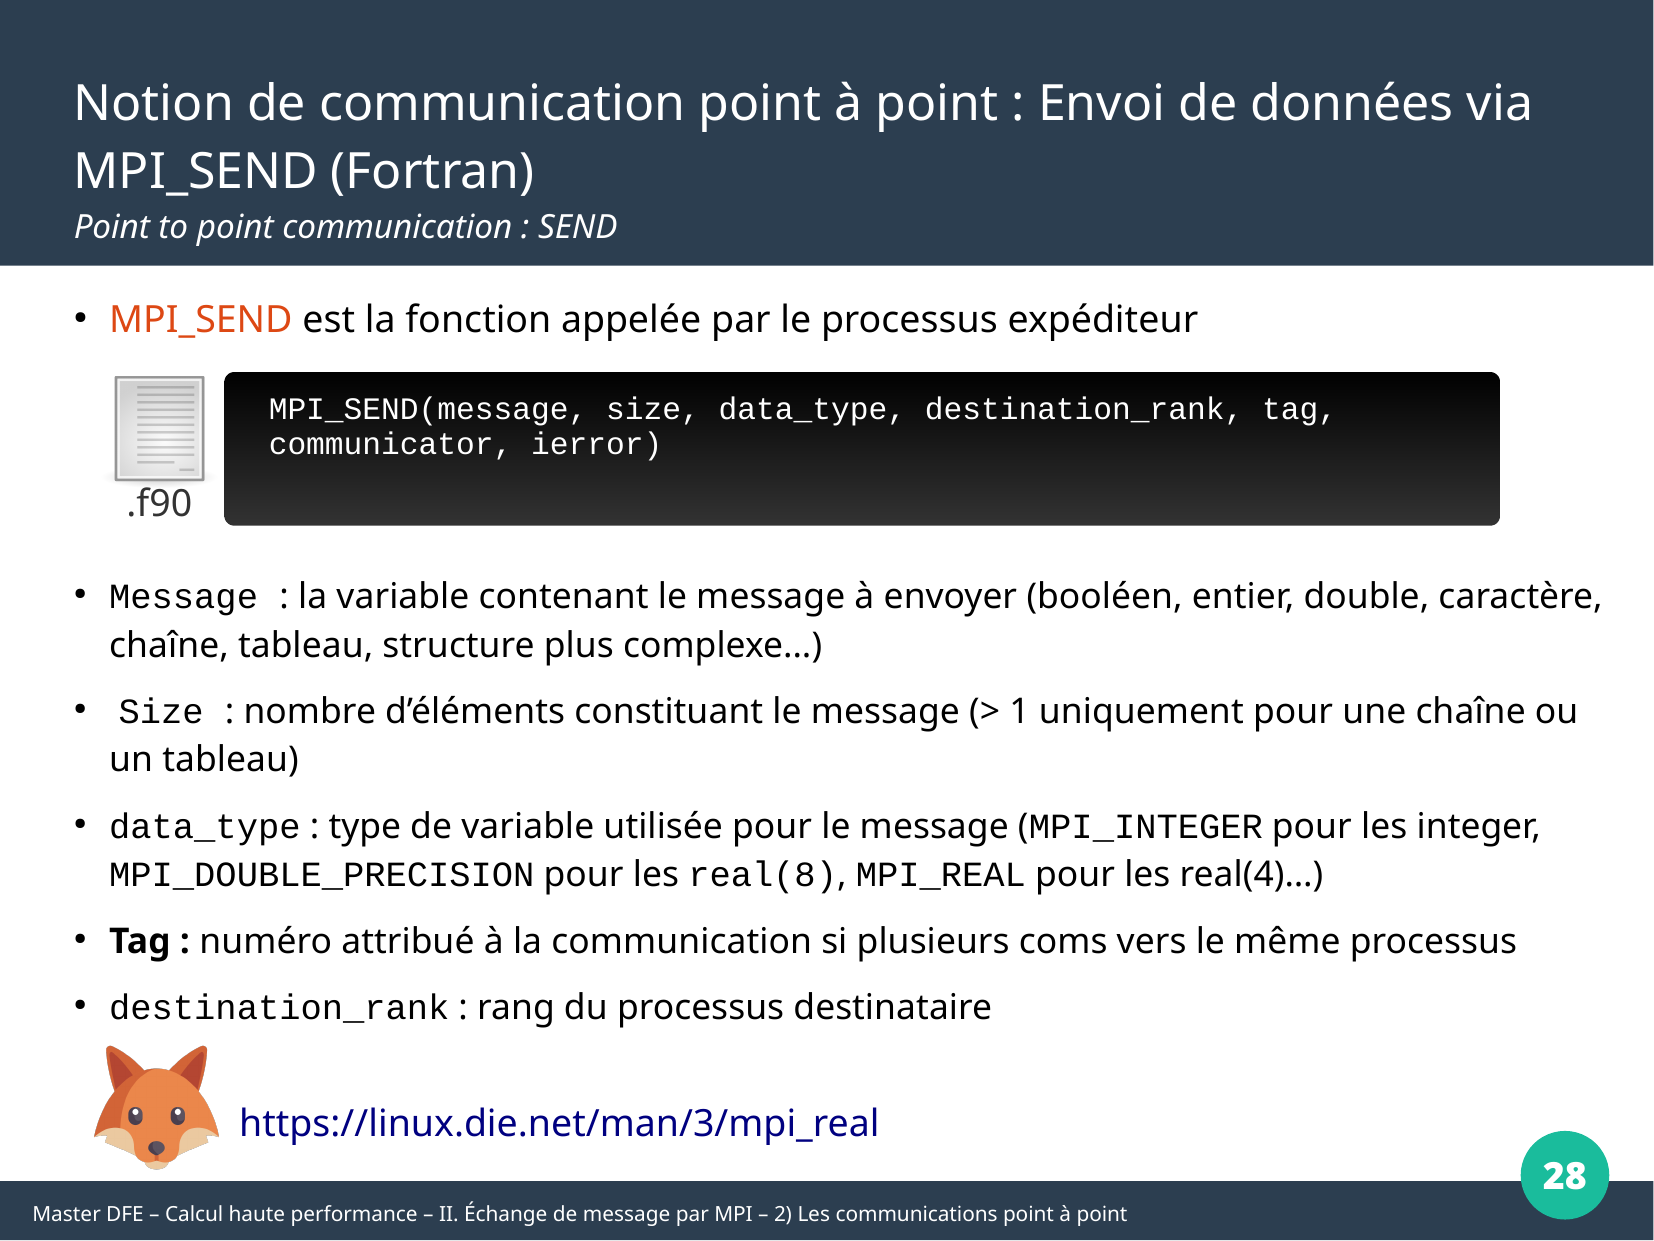

Notion de communication point à point : Envoi de données via MPI_SEND (Fortran)
Point to point communication : SEND
MPI_SEND est la fonction appelée par le processus expéditeur
MPI_SEND(message, size, data_type, destination_rank, tag, communicator, ierror)
.f90
Message : la variable contenant le message à envoyer (booléen, entier, double, caractère, chaîne, tableau, structure plus complexe...)
 Size : nombre d’éléments constituant le message (> 1 uniquement pour une chaîne ou un tableau)
data_type : type de variable utilisée pour le message (MPI_INTEGER pour les integer, MPI_DOUBLE_PRECISION pour les real(8), MPI_REAL pour les real(4)…)
Tag : numéro attribué à la communication si plusieurs coms vers le même processus
destination_rank : rang du processus destinataire
https://linux.die.net/man/3/mpi_real
28
Master DFE – Calcul haute performance – II. Échange de message par MPI – 2) Les communications point à point